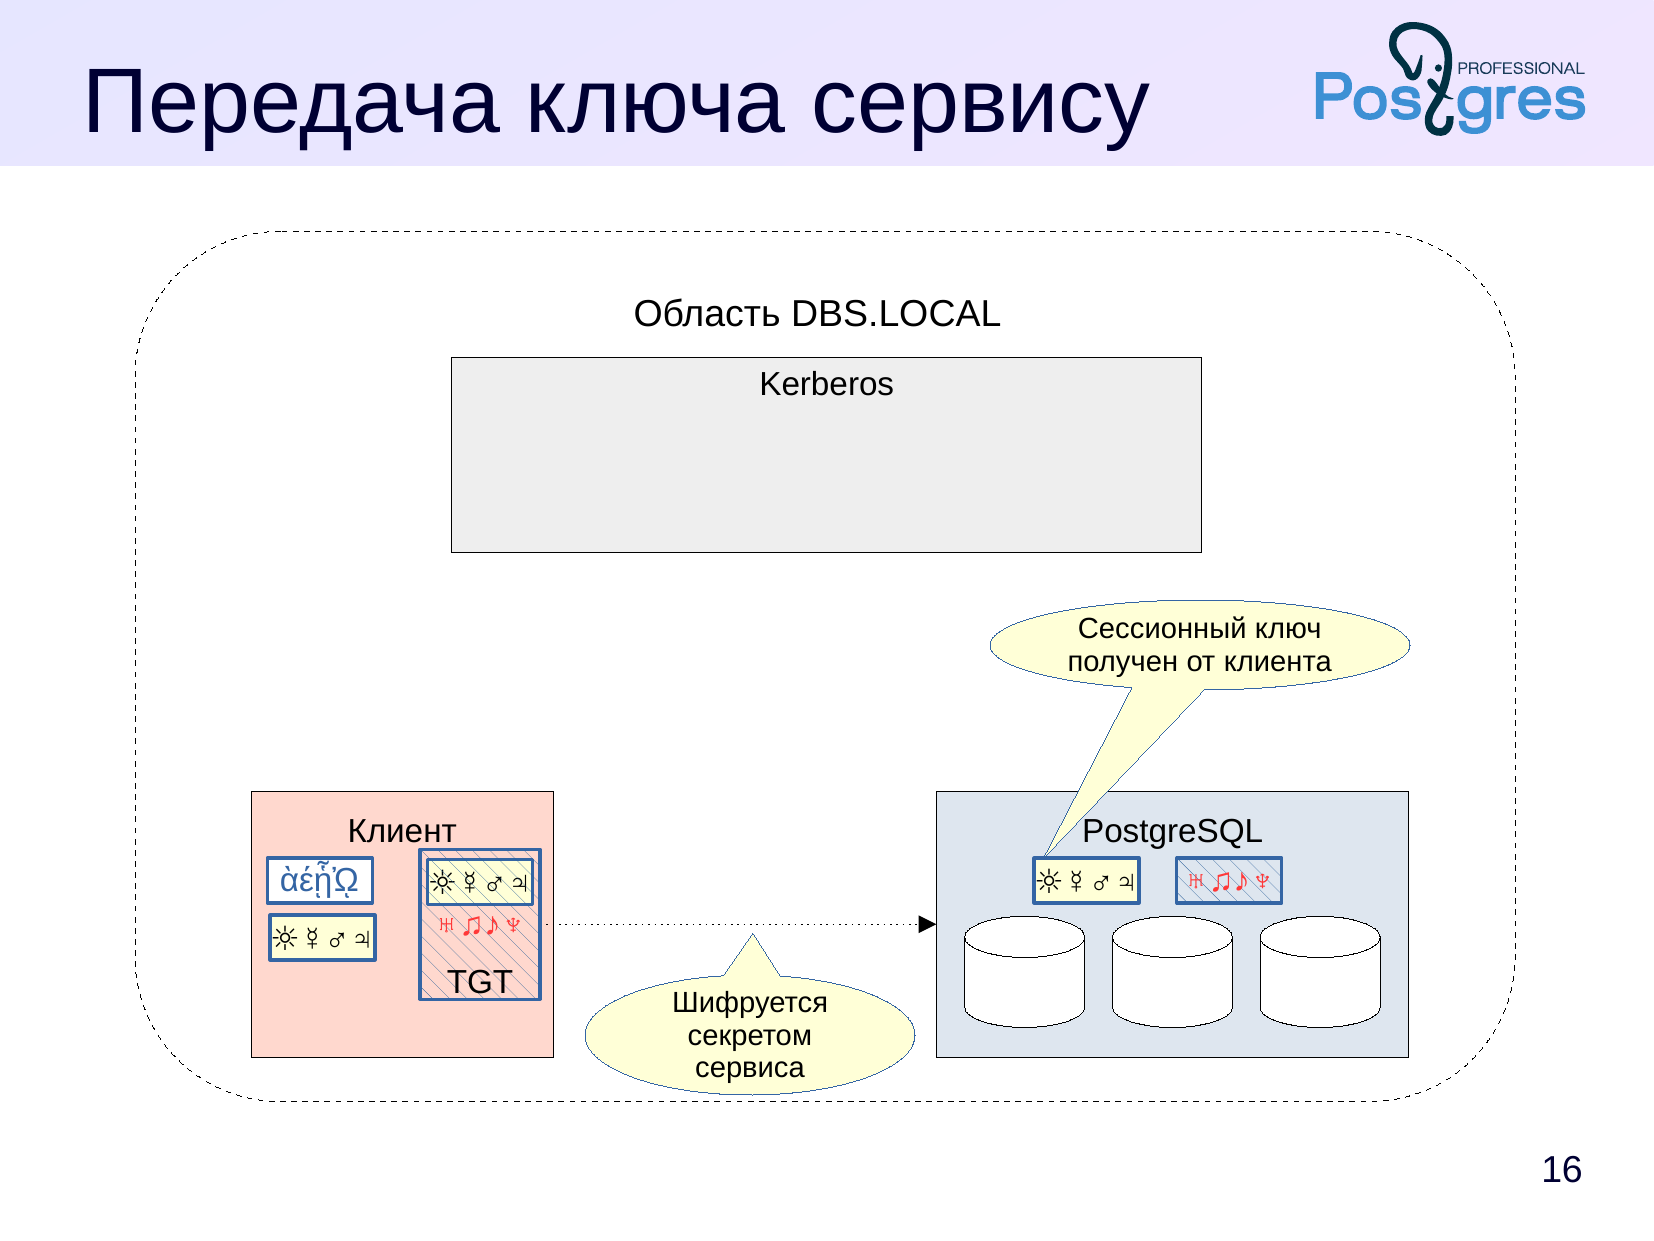

# Передача ключа сервису
Область DBS.LOCAL
Kerberos
Сессионный ключ получен от клиента
Клиент
PostgreSQL
♅♫♪♆
ὰέᾗᾨ
☼☿♂♃
♅♫♪♆
☼☿♂♃
☼☿♂♃
TGT
Шифруется секретом сервиса